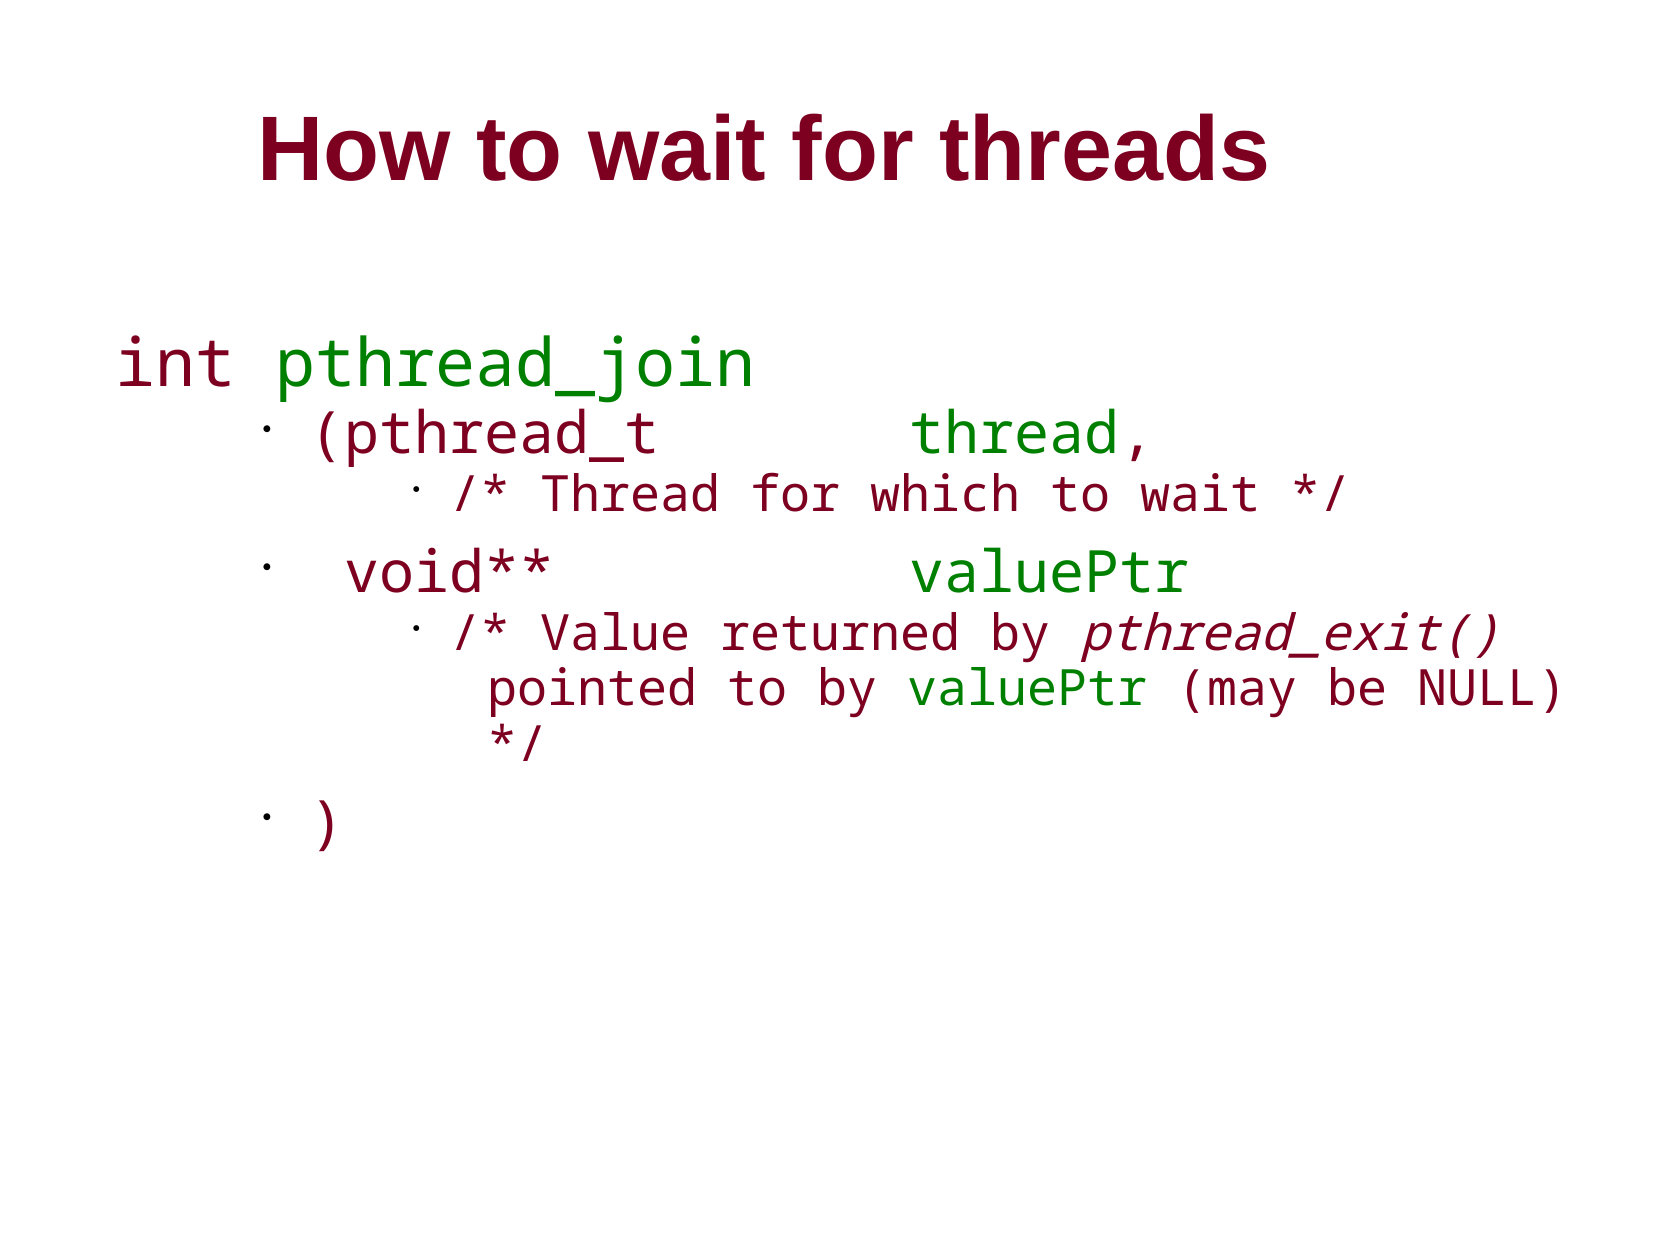

# How to wait for threads
int pthread_join
(pthread_t				thread,
/* Thread for which to wait */
 void**					valuePtr
/* Value returned by pthread_exit() pointed to by valuePtr (may be NULL) */
)